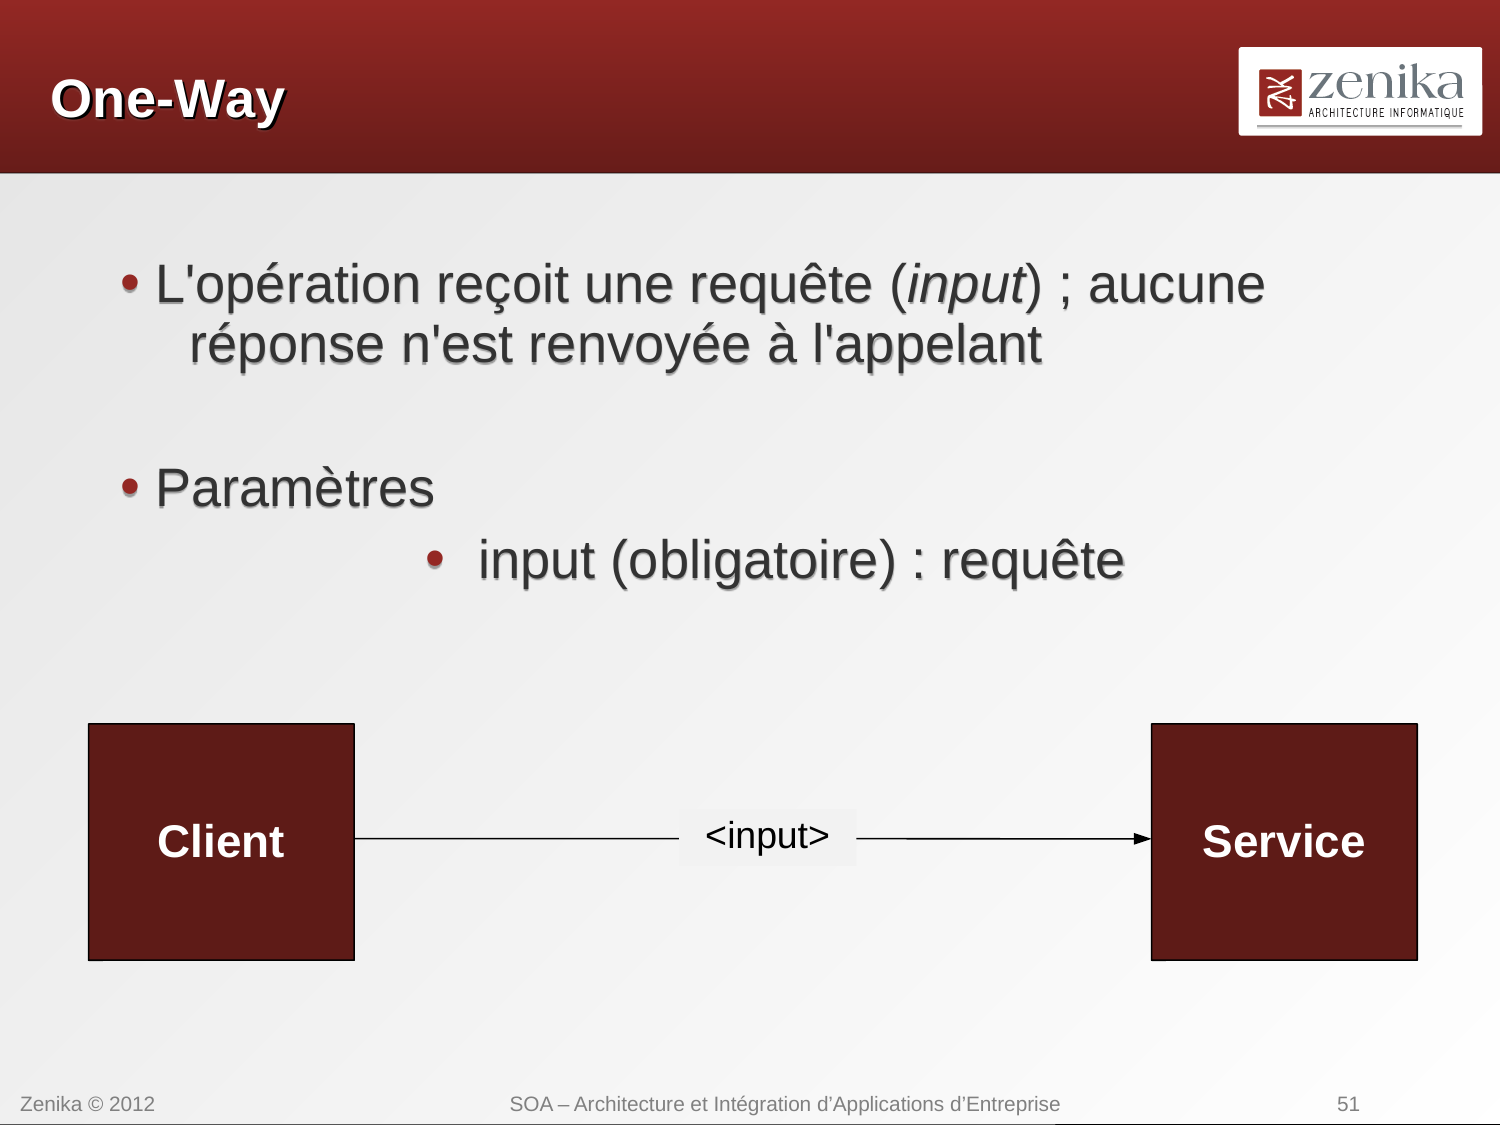

# One-Way
L'opération reçoit une requête (input) ; aucune réponse n'est renvoyée à l'appelant
Paramètres
 input (obligatoire) : requête
Client
Service
<input>